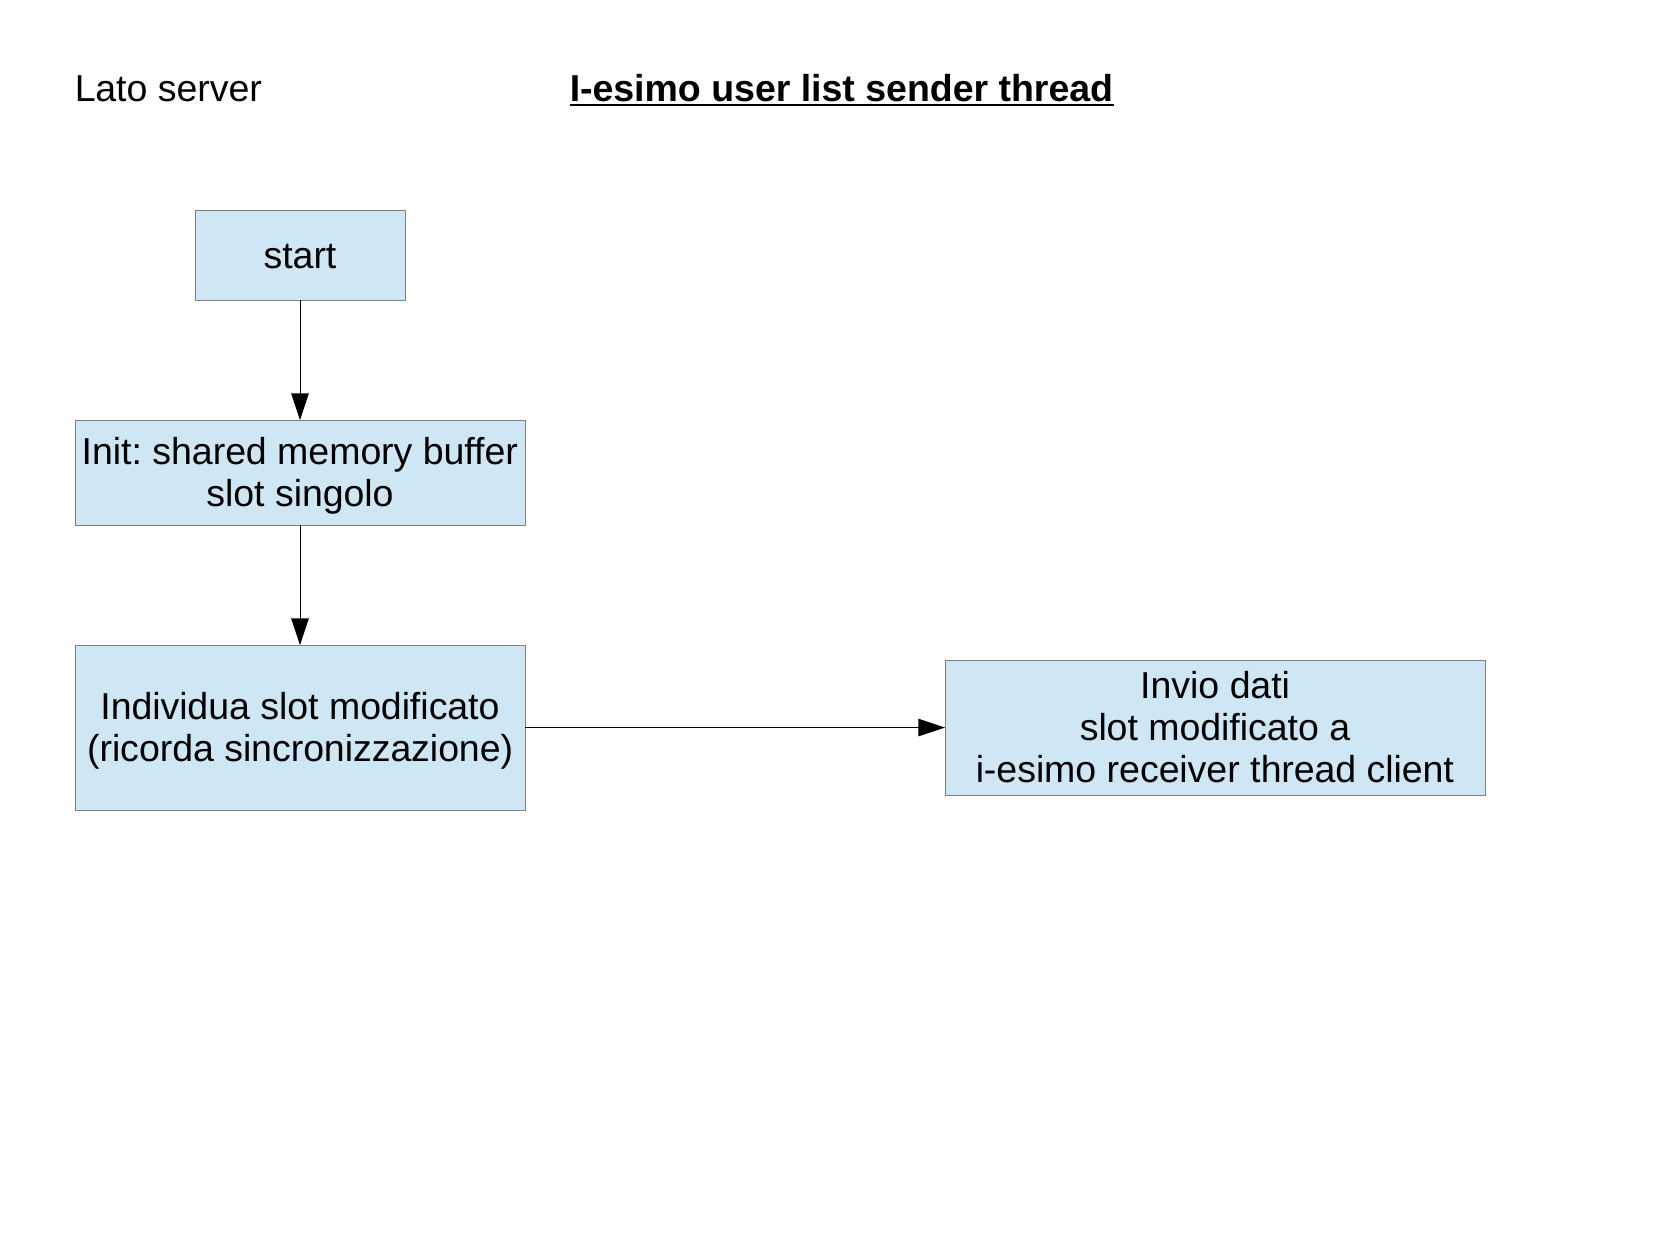

Lato server
I-esimo user list sender thread
start
Init: shared memory buffer
slot singolo
Individua slot modificato
(ricorda sincronizzazione)
Invio dati
slot modificato a
i-esimo receiver thread client